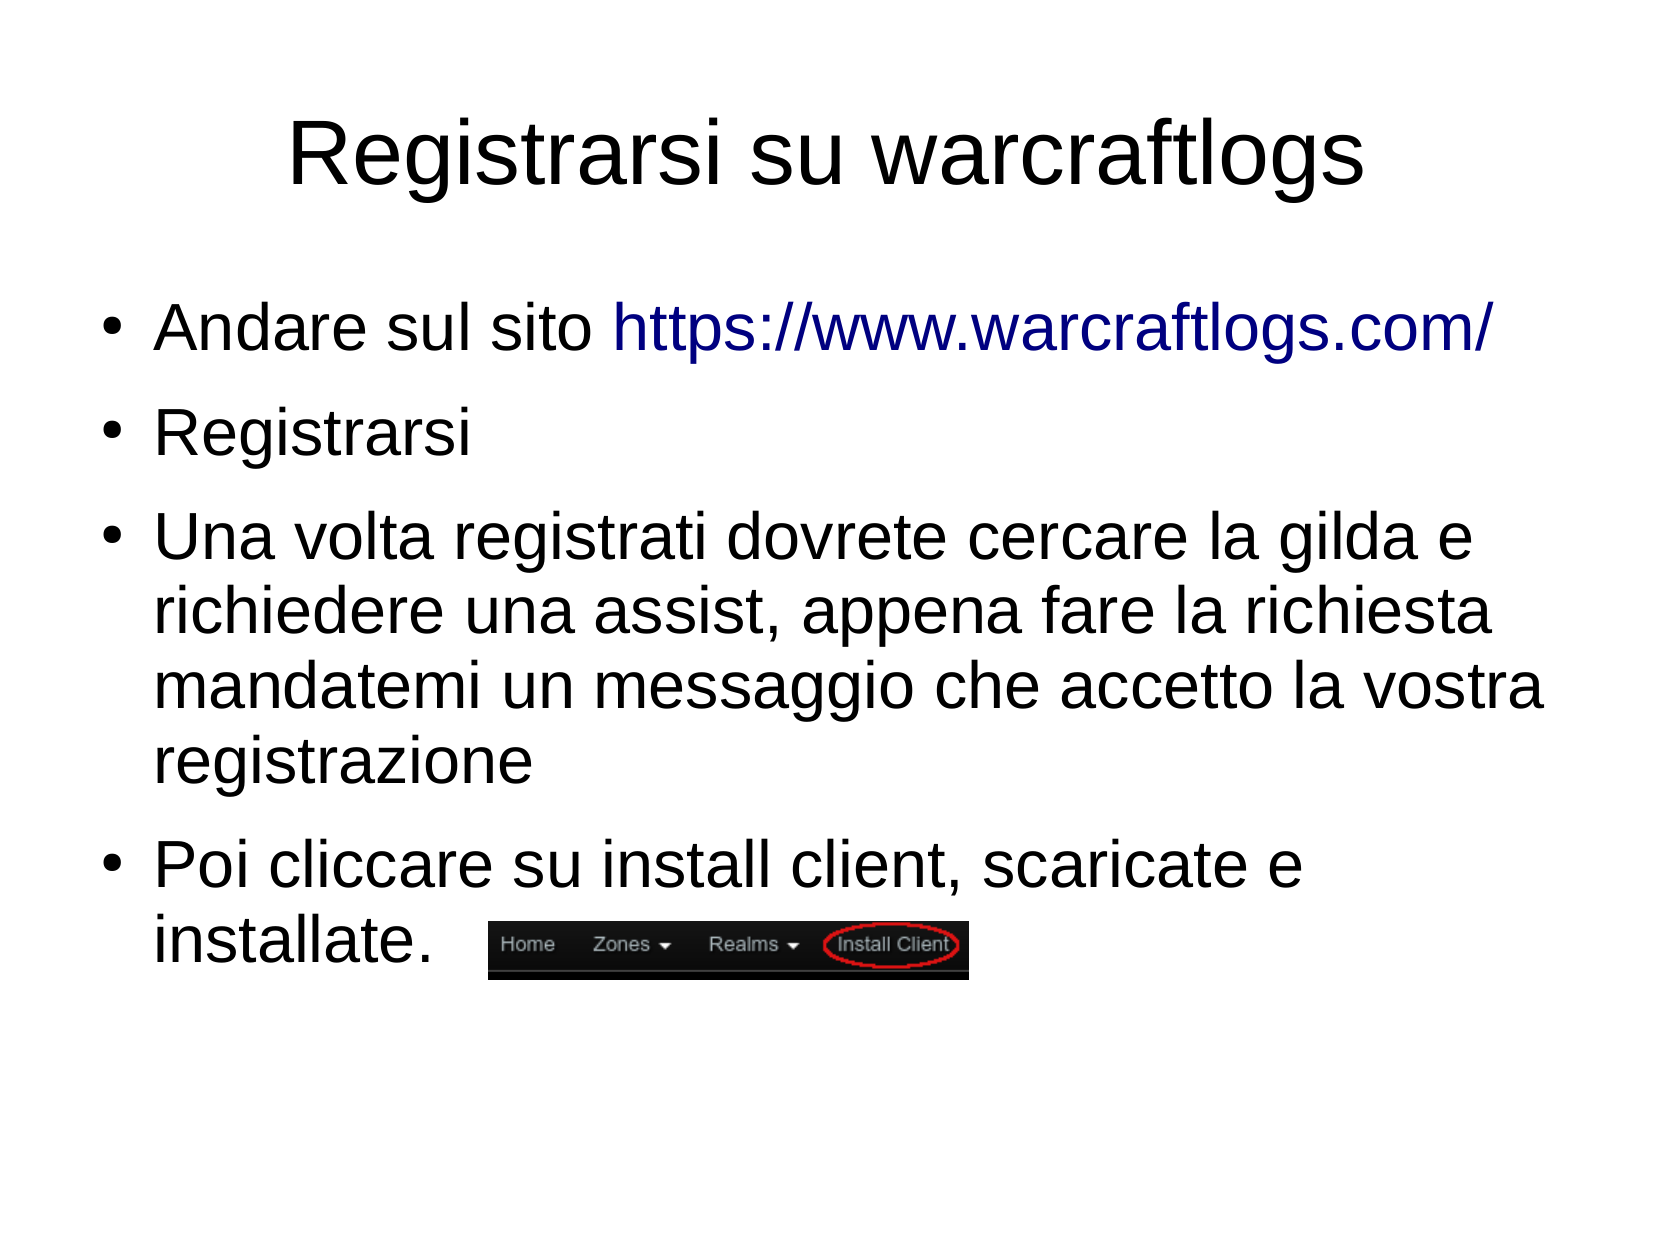

# Registrarsi su warcraftlogs
Andare sul sito https://www.warcraftlogs.com/
Registrarsi
Una volta registrati dovrete cercare la gilda e richiedere una assist, appena fare la richiesta mandatemi un messaggio che accetto la vostra registrazione
Poi cliccare su install client, scaricate e installate.